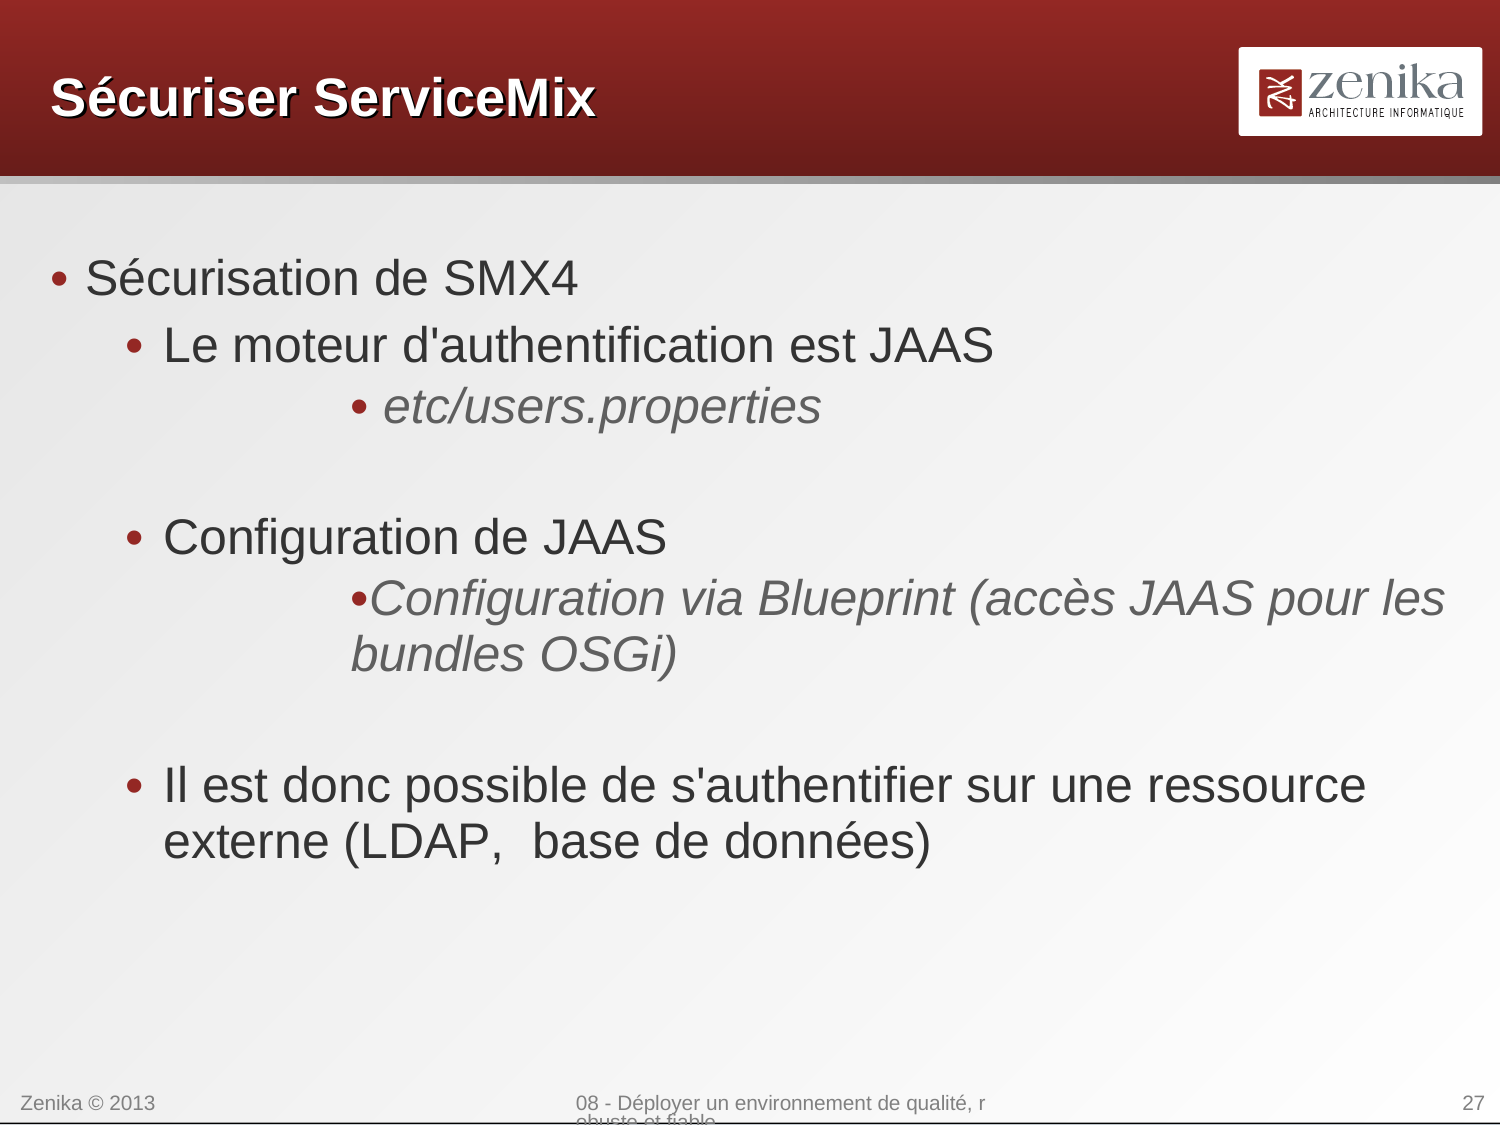

# Sécuriser ServiceMix
Sécurisation de SMX4
Le moteur d'authentification est JAAS
 etc/users.properties
Configuration de JAAS
Configuration via Blueprint (accès JAAS pour les bundles OSGi)
Il est donc possible de s'authentifier sur une ressource externe (LDAP, base de données)